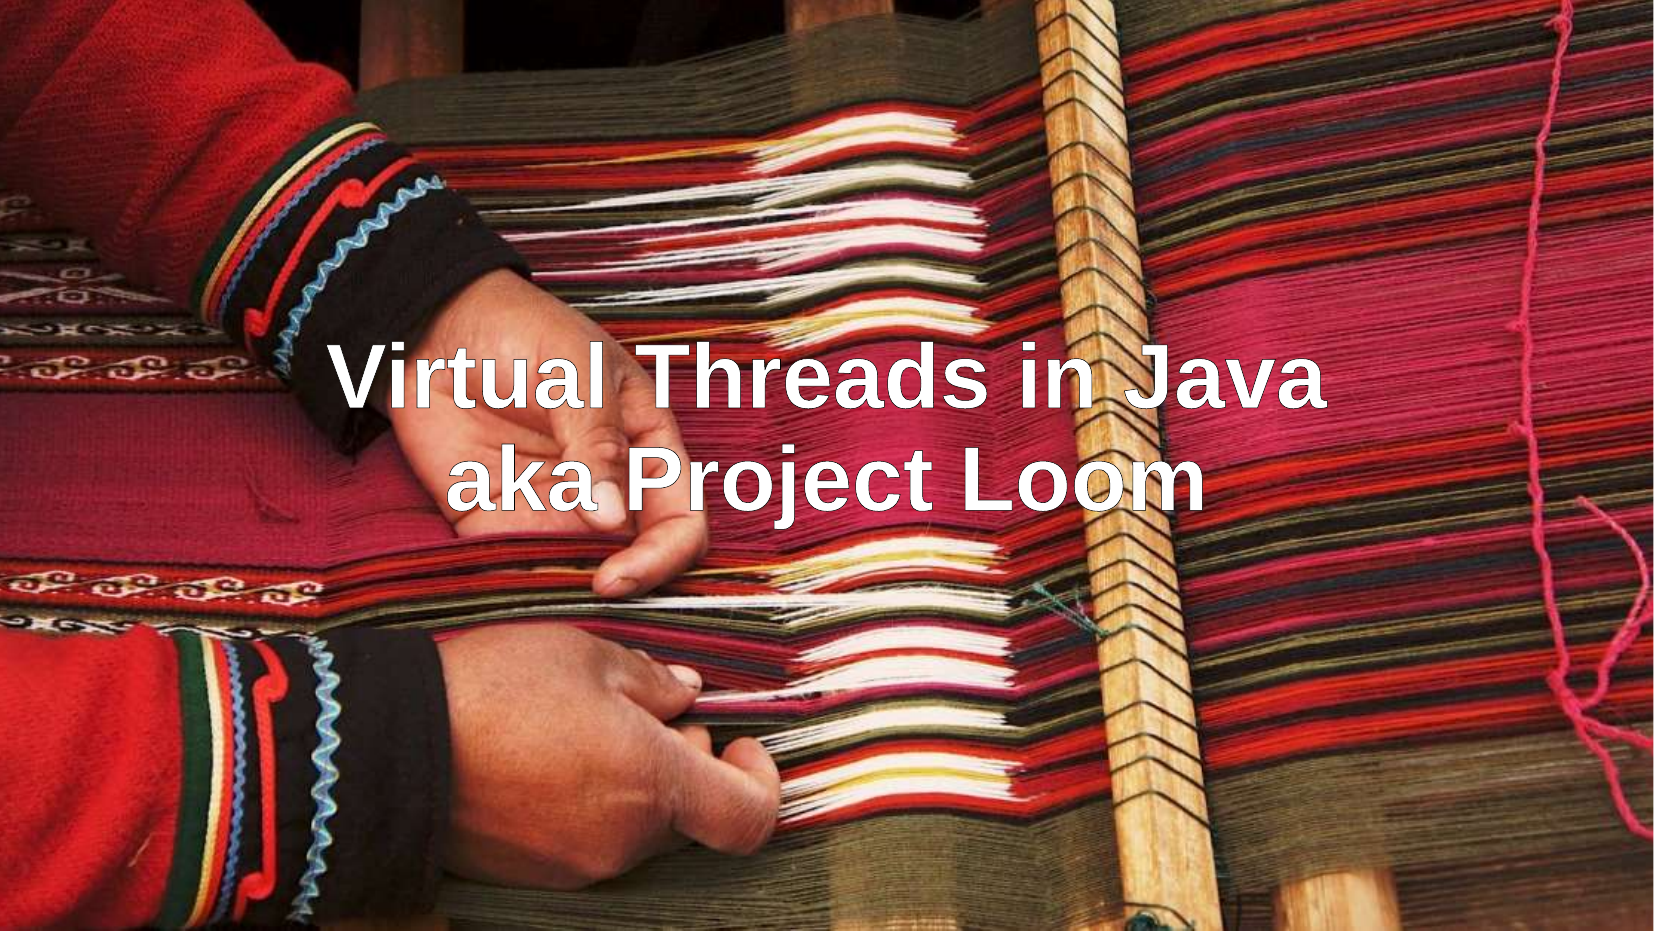

# Virtual Threads in Java aka Project Loom